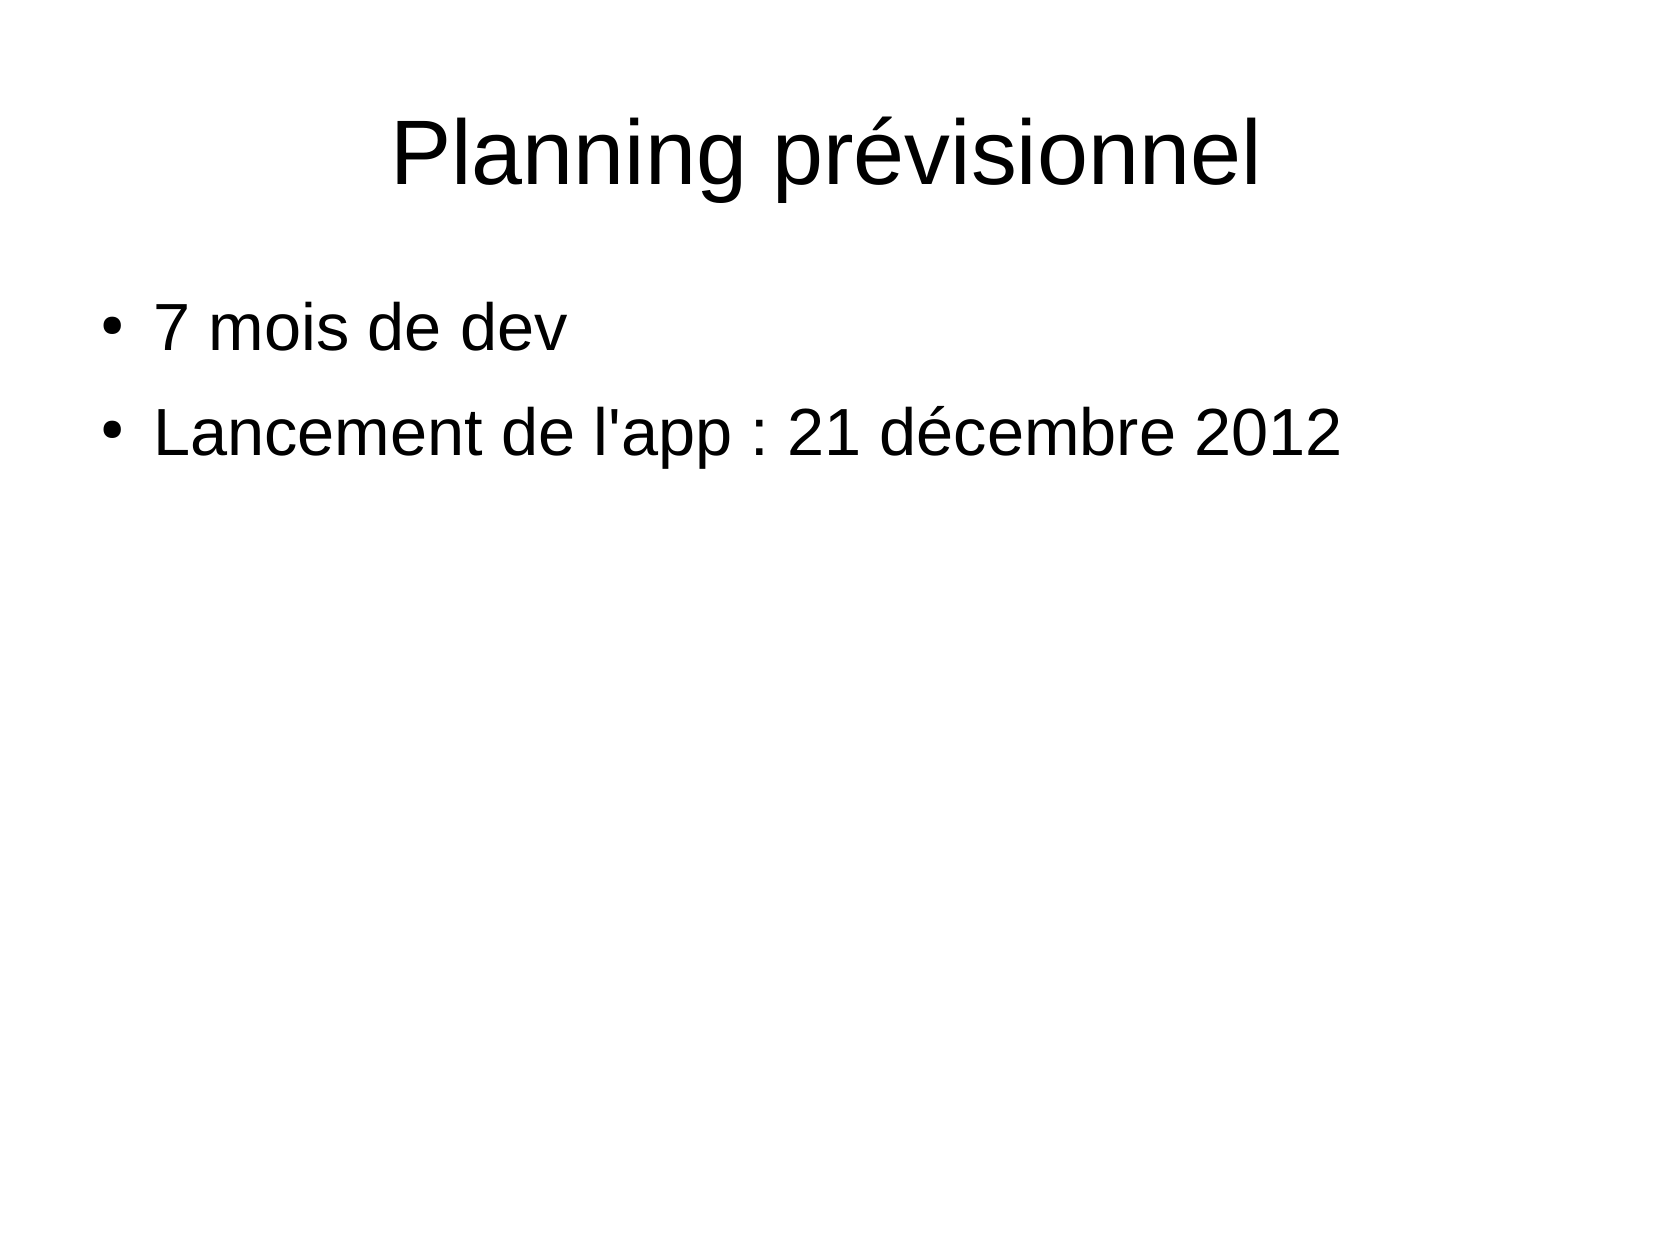

# Planning prévisionnel
7 mois de dev
Lancement de l'app : 21 décembre 2012